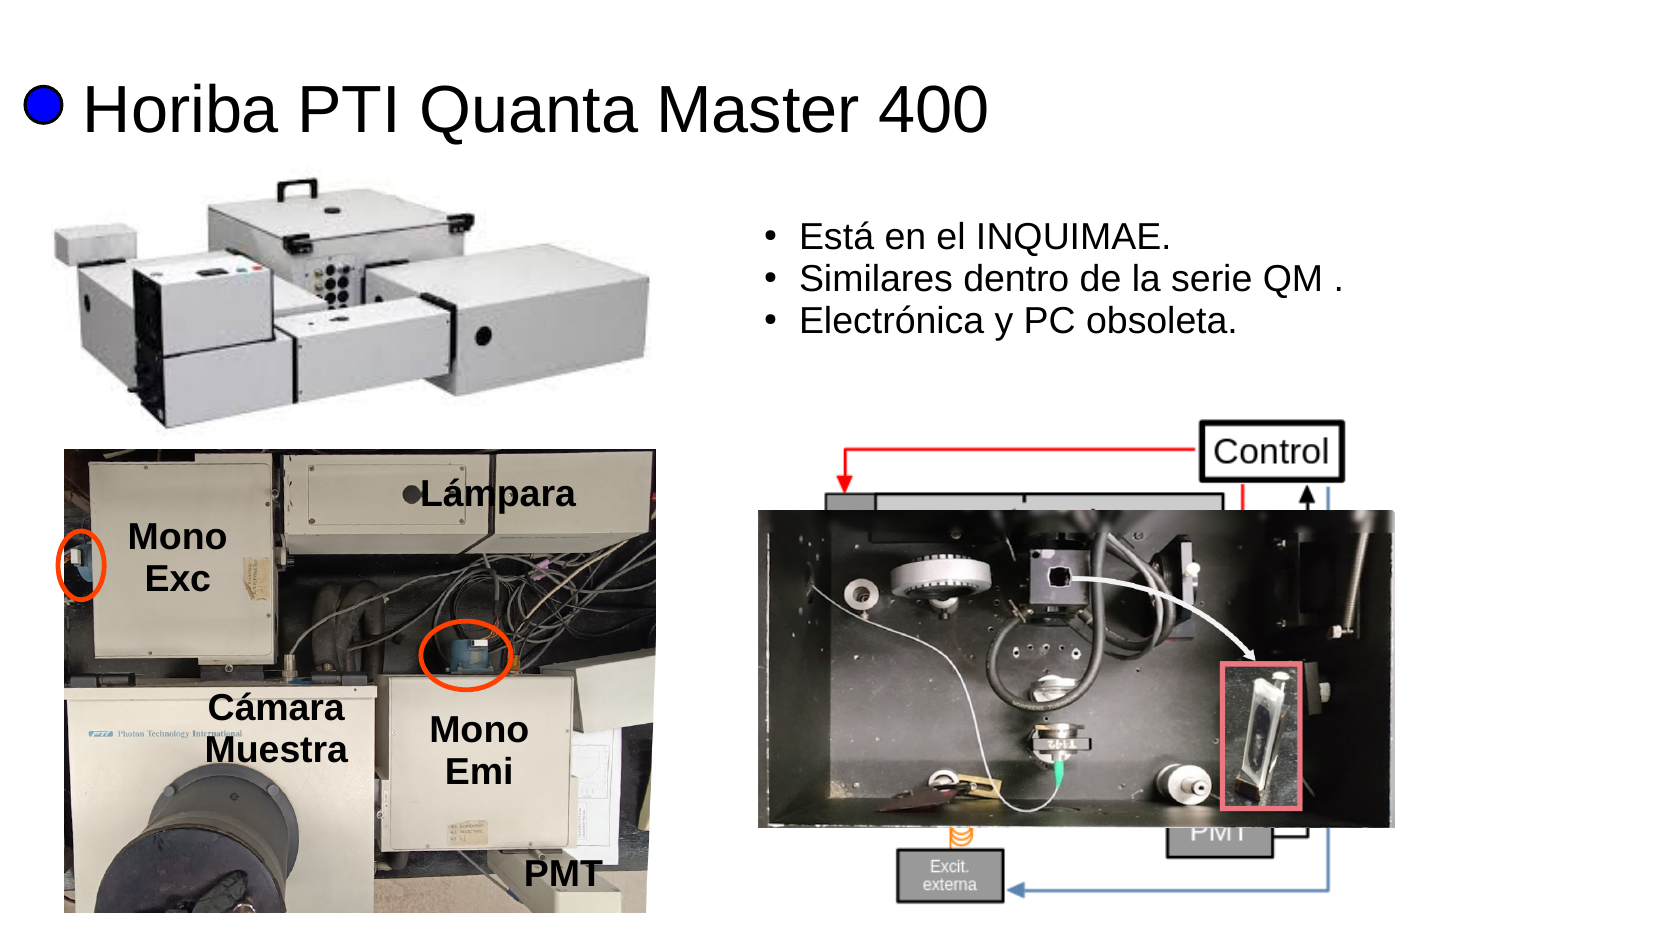

# Horiba PTI Quanta Master 400
Está en el INQUIMAE.
Similares dentro de la serie QM .
Electrónica y PC obsoleta.
Lámpara
Mono Exc
Cámara Muestra
Mono Emi
PMT